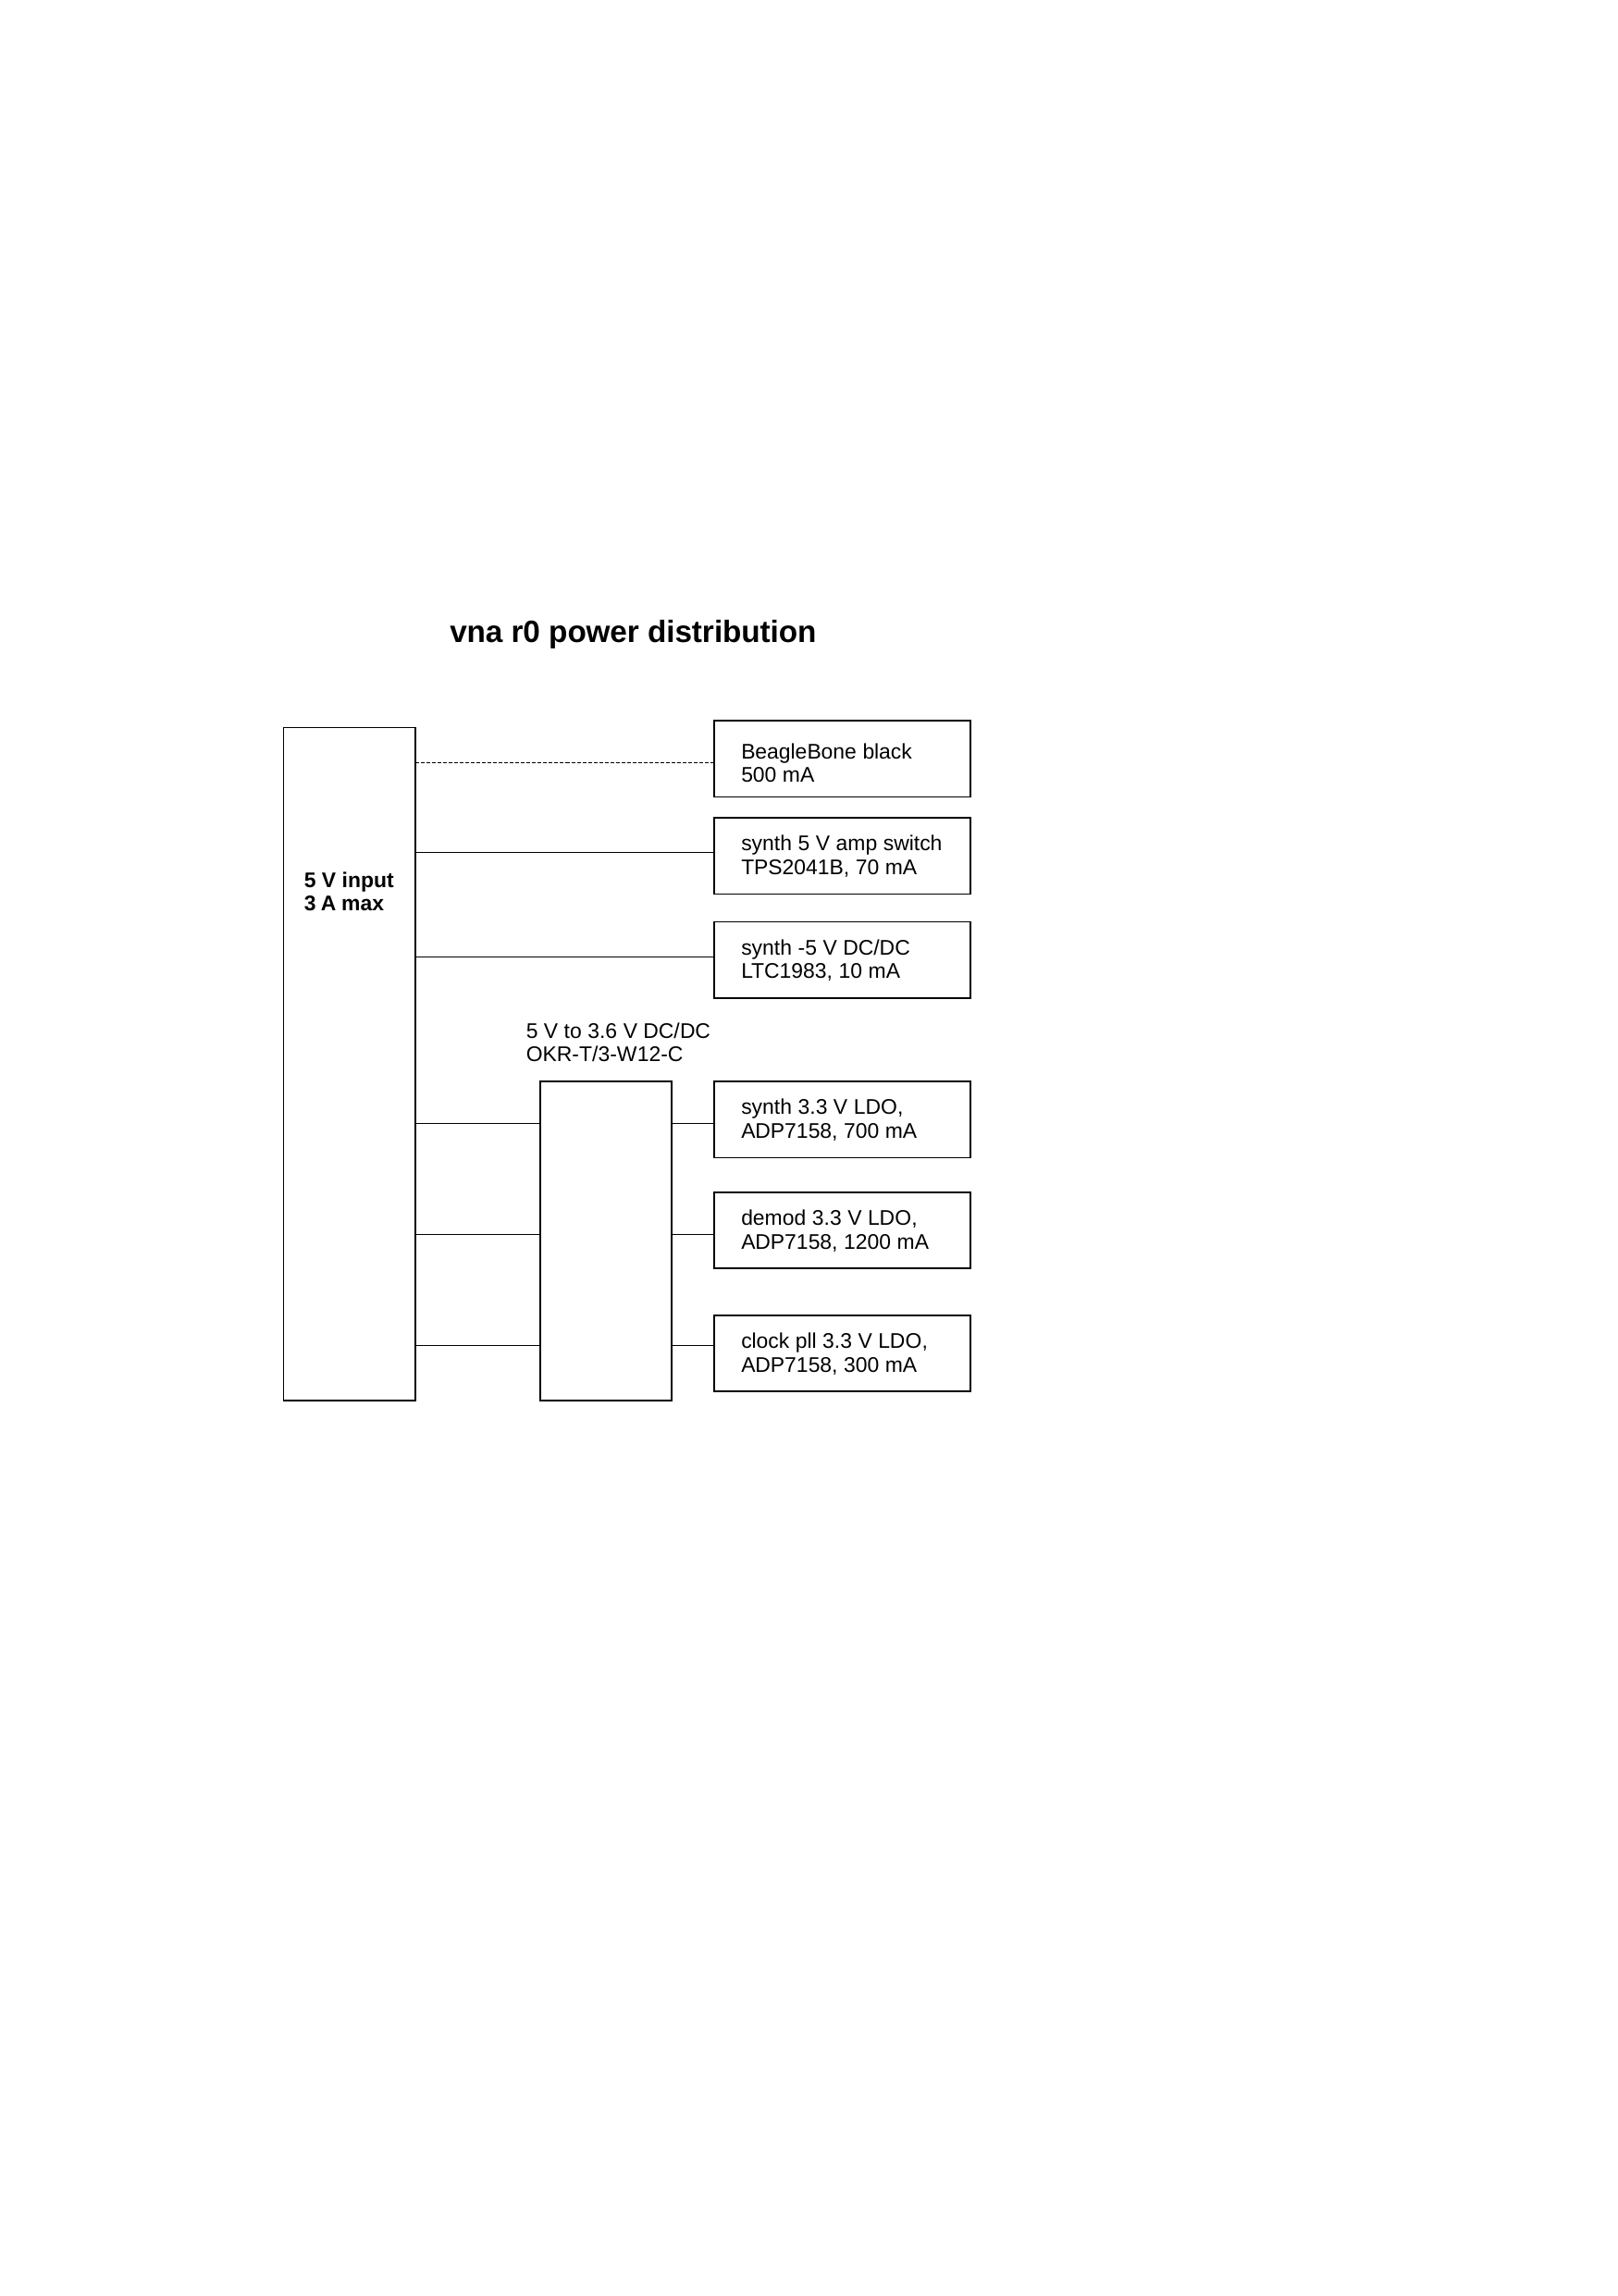

vna r0 power distribution
BeagleBone black
500 mA
synth 5 V amp switch
TPS2041B, 70 mA
5 V input
3 A max
synth -5 V DC/DC
LTC1983, 10 mA
5 V to 3.6 V DC/DC
OKR-T/3-W12-C
synth 3.3 V LDO,
ADP7158, 700 mA
demod 3.3 V LDO,
ADP7158, 1200 mA
clock pll 3.3 V LDO,
ADP7158, 300 mA